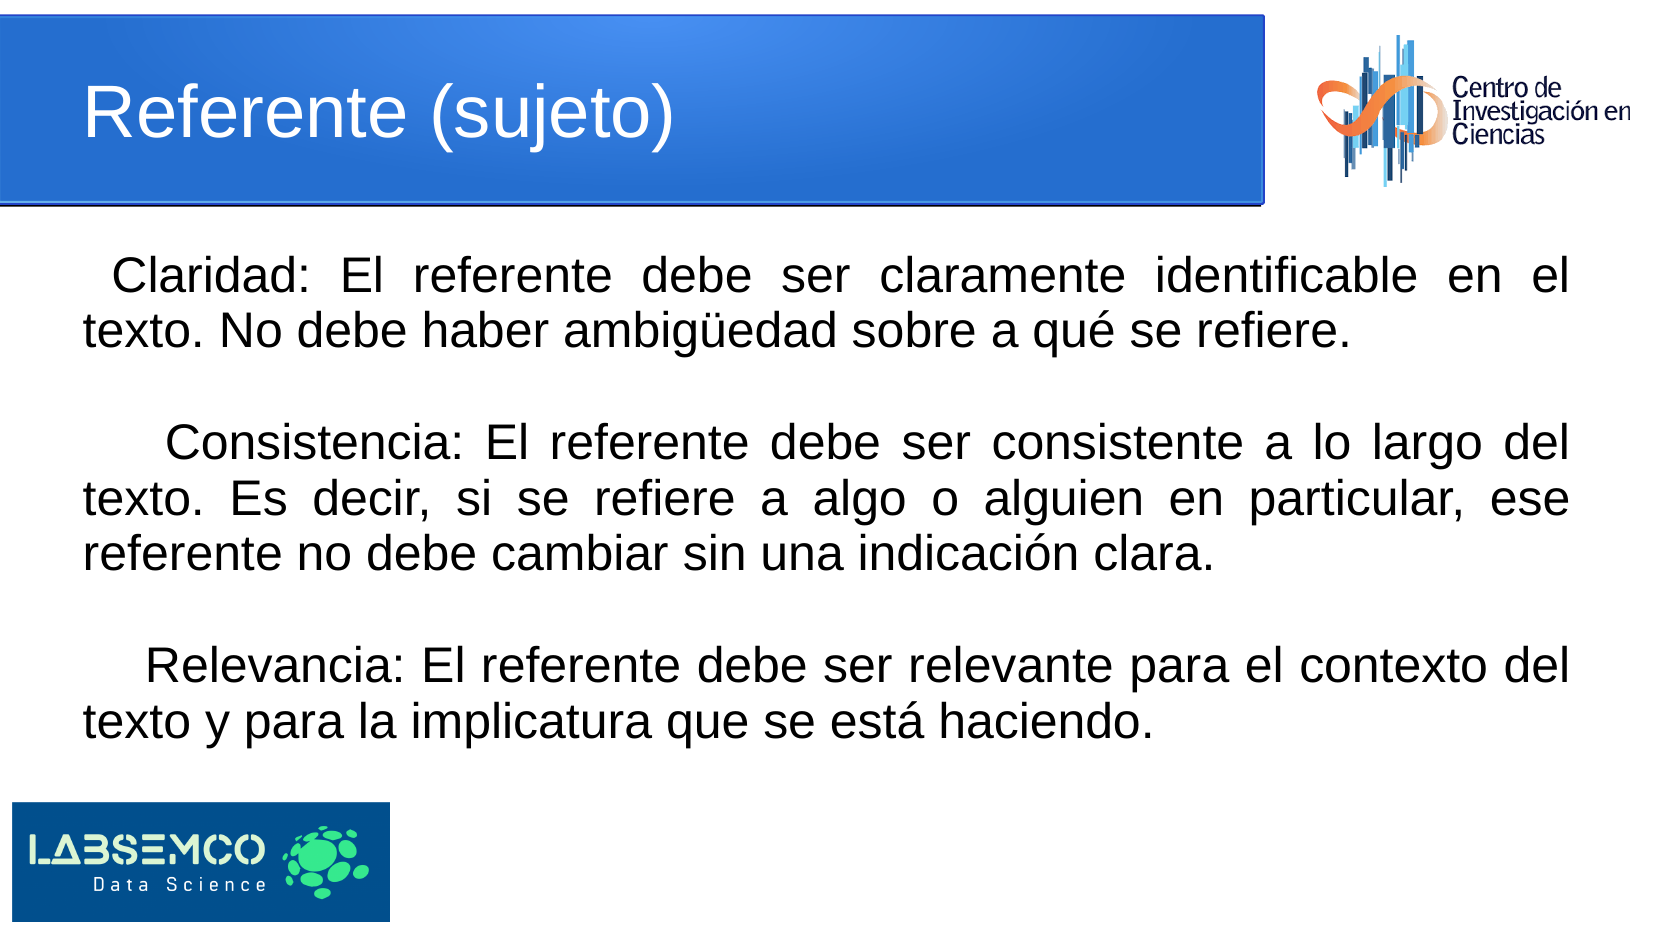

Referente (sujeto)
# Claridad: El referente debe ser claramente identificable en el texto. No debe haber ambigüedad sobre a qué se refiere.
 Consistencia: El referente debe ser consistente a lo largo del texto. Es decir, si se refiere a algo o alguien en particular, ese referente no debe cambiar sin una indicación clara.
 Relevancia: El referente debe ser relevante para el contexto del texto y para la implicatura que se está haciendo.